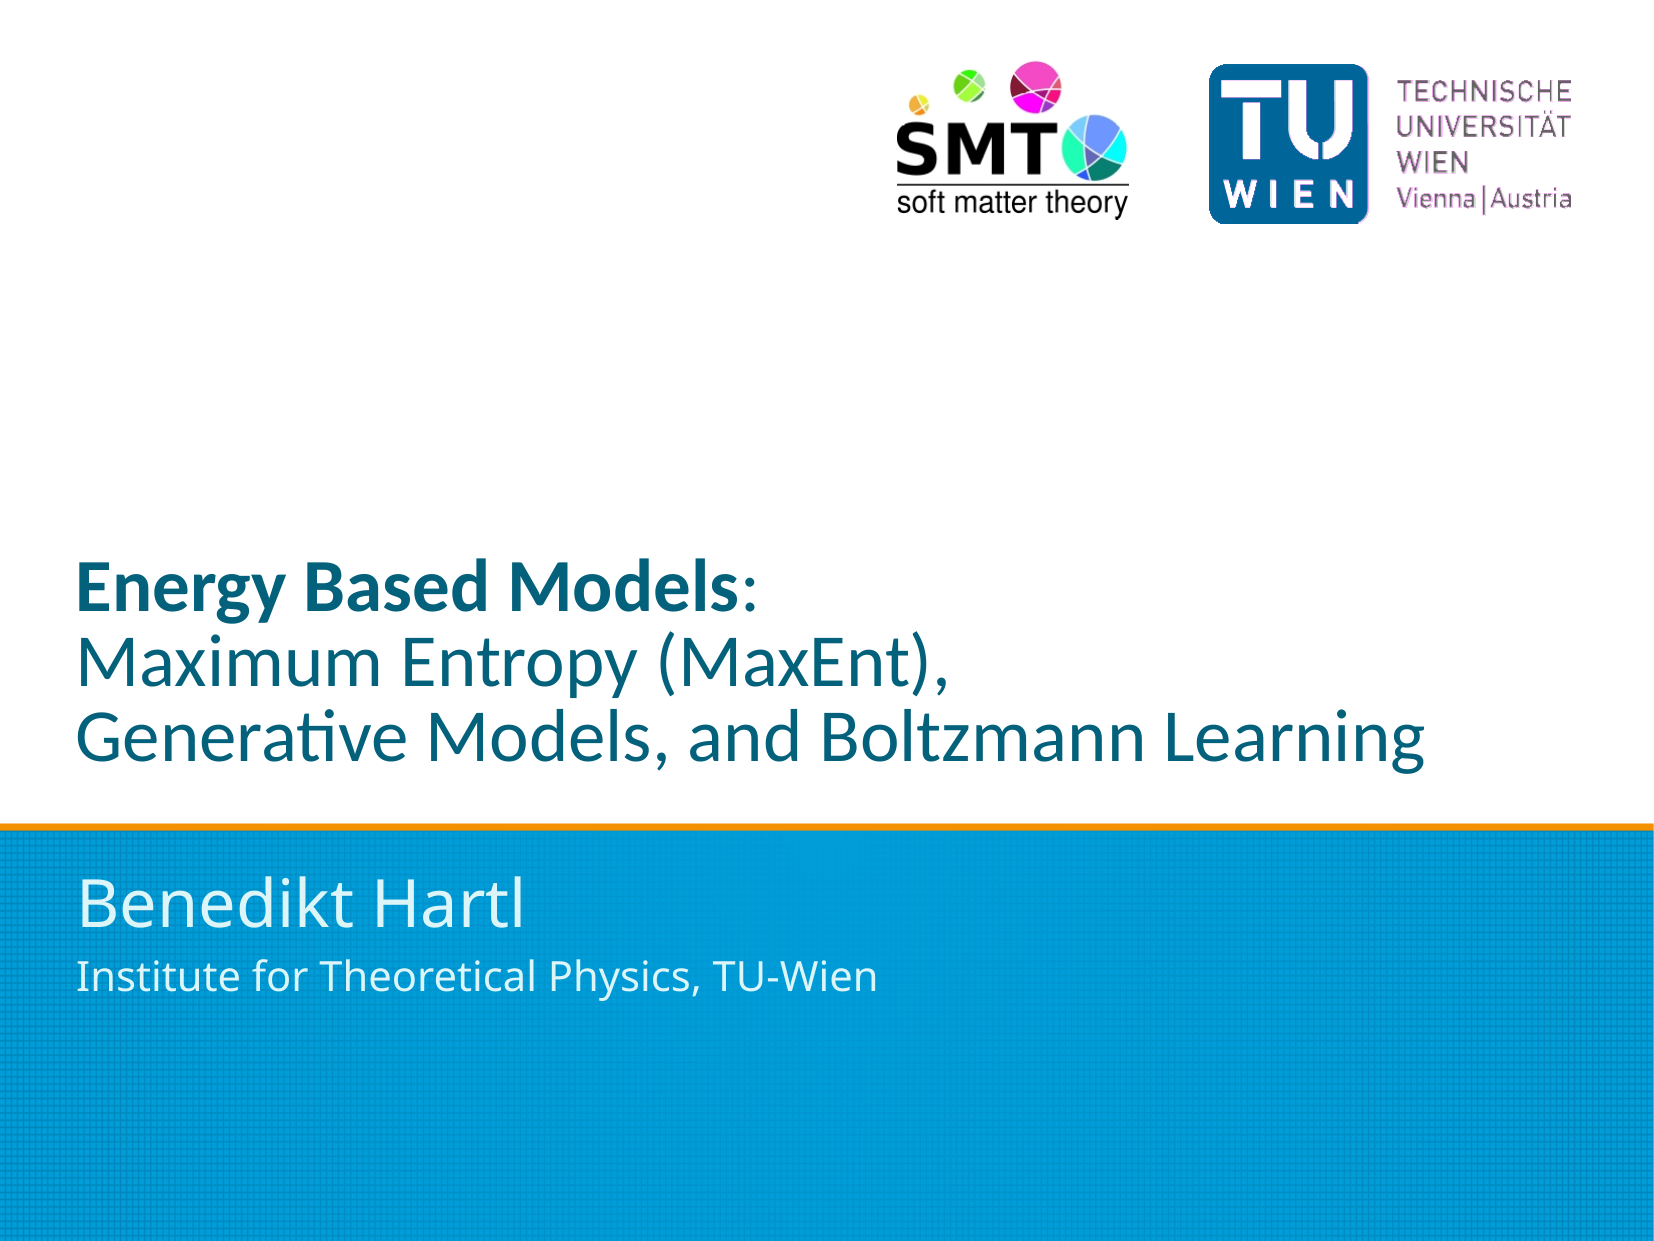

# Energy Based Models: Maximum Entropy (MaxEnt), Generative Models, and Boltzmann Learning
Benedikt Hartl
Institute for Theoretical Physics, TU-Wien